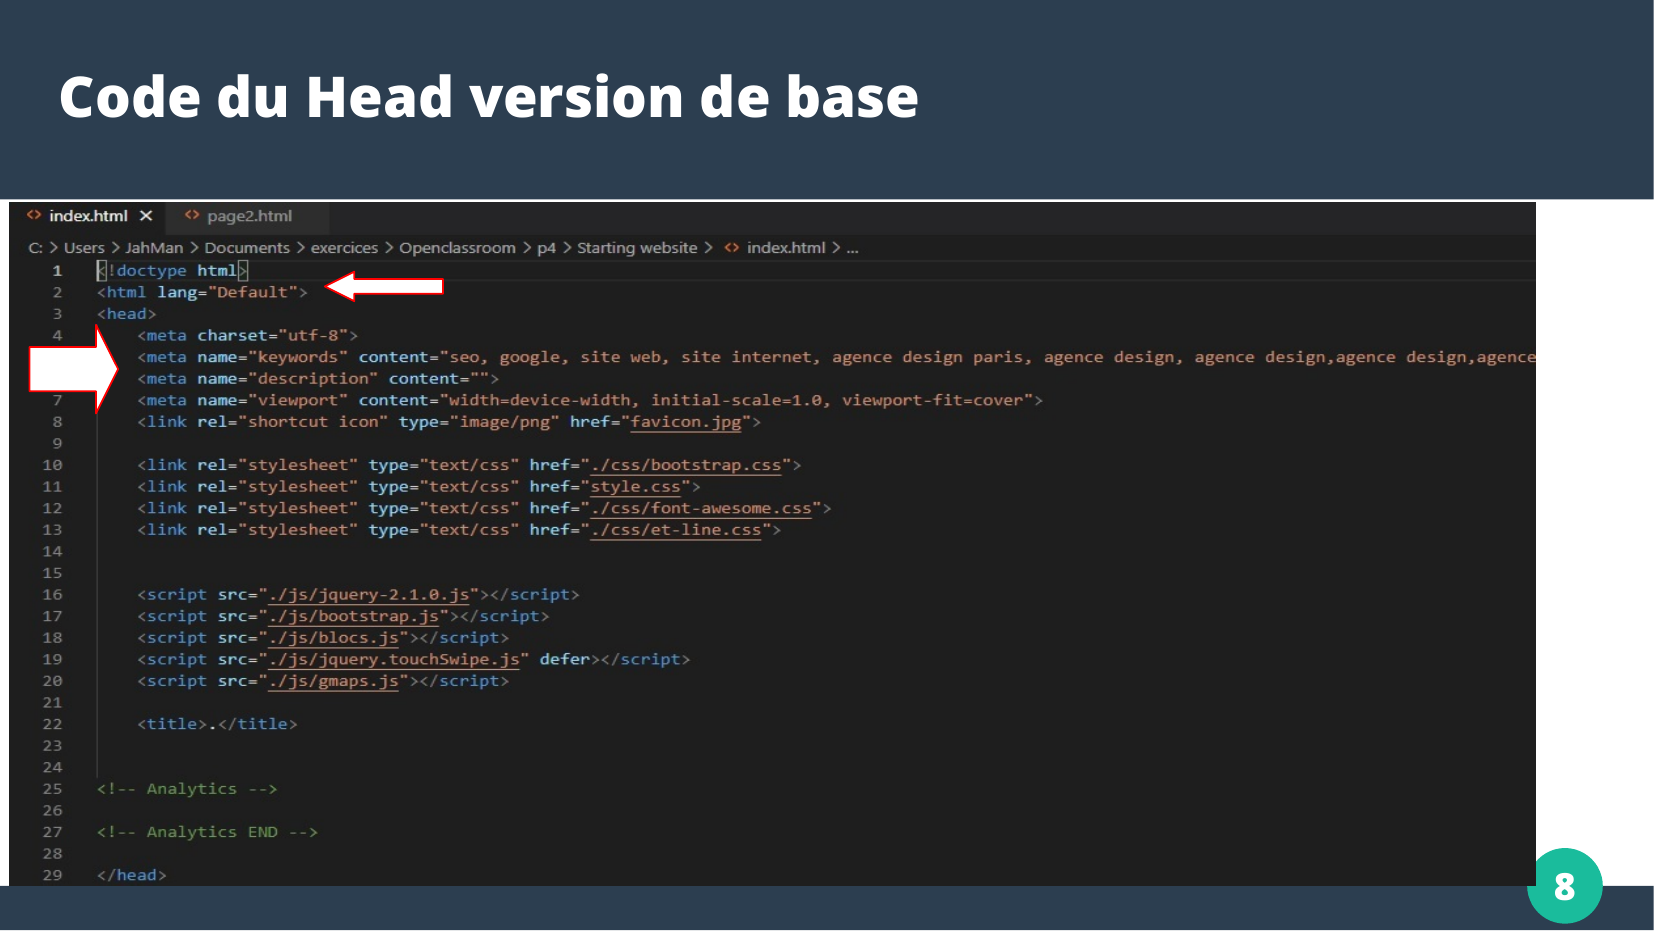

# Code du Head version de base